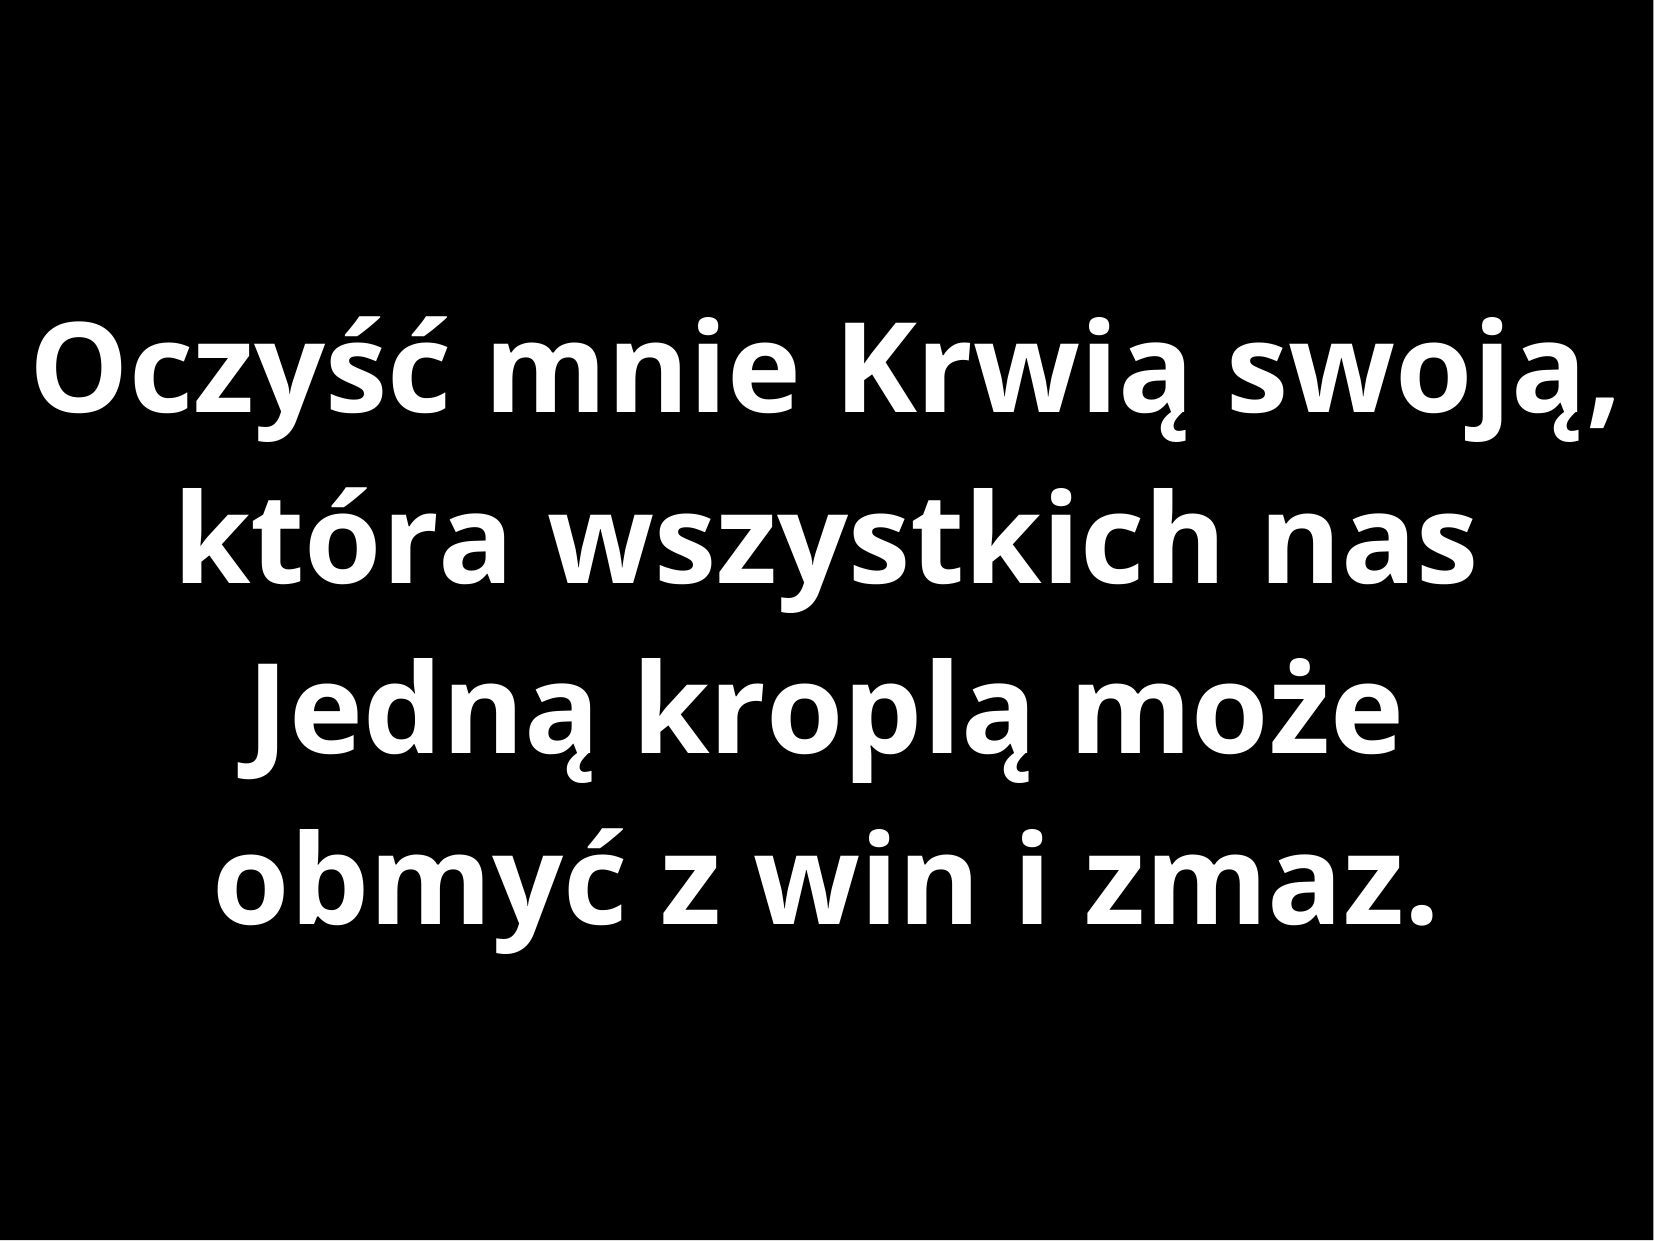

# Oczyść mnie Krwią swoją, która wszystkich nas Jedną kroplą może obmyć z win i zmaz.